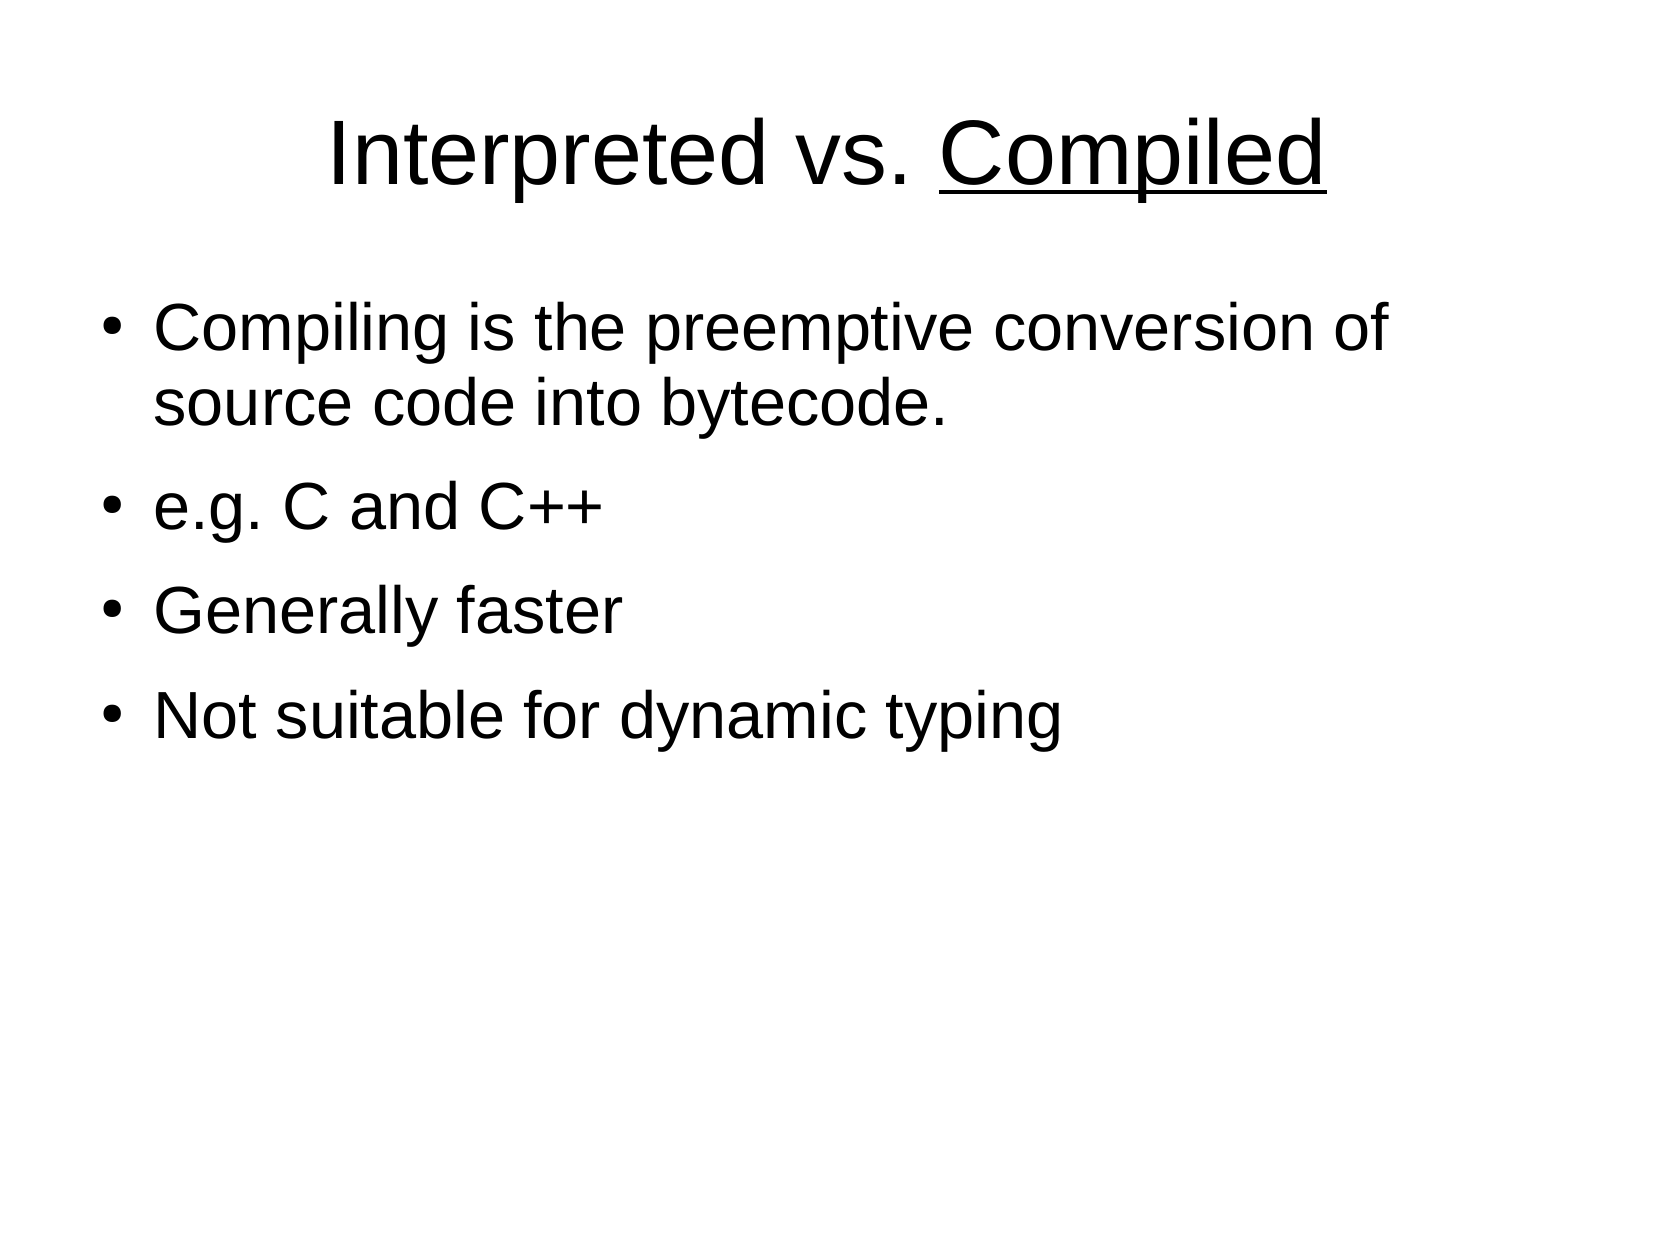

# Interpreted vs. Compiled
Compiling is the preemptive conversion of source code into bytecode.
e.g. C and C++
Generally faster
Not suitable for dynamic typing